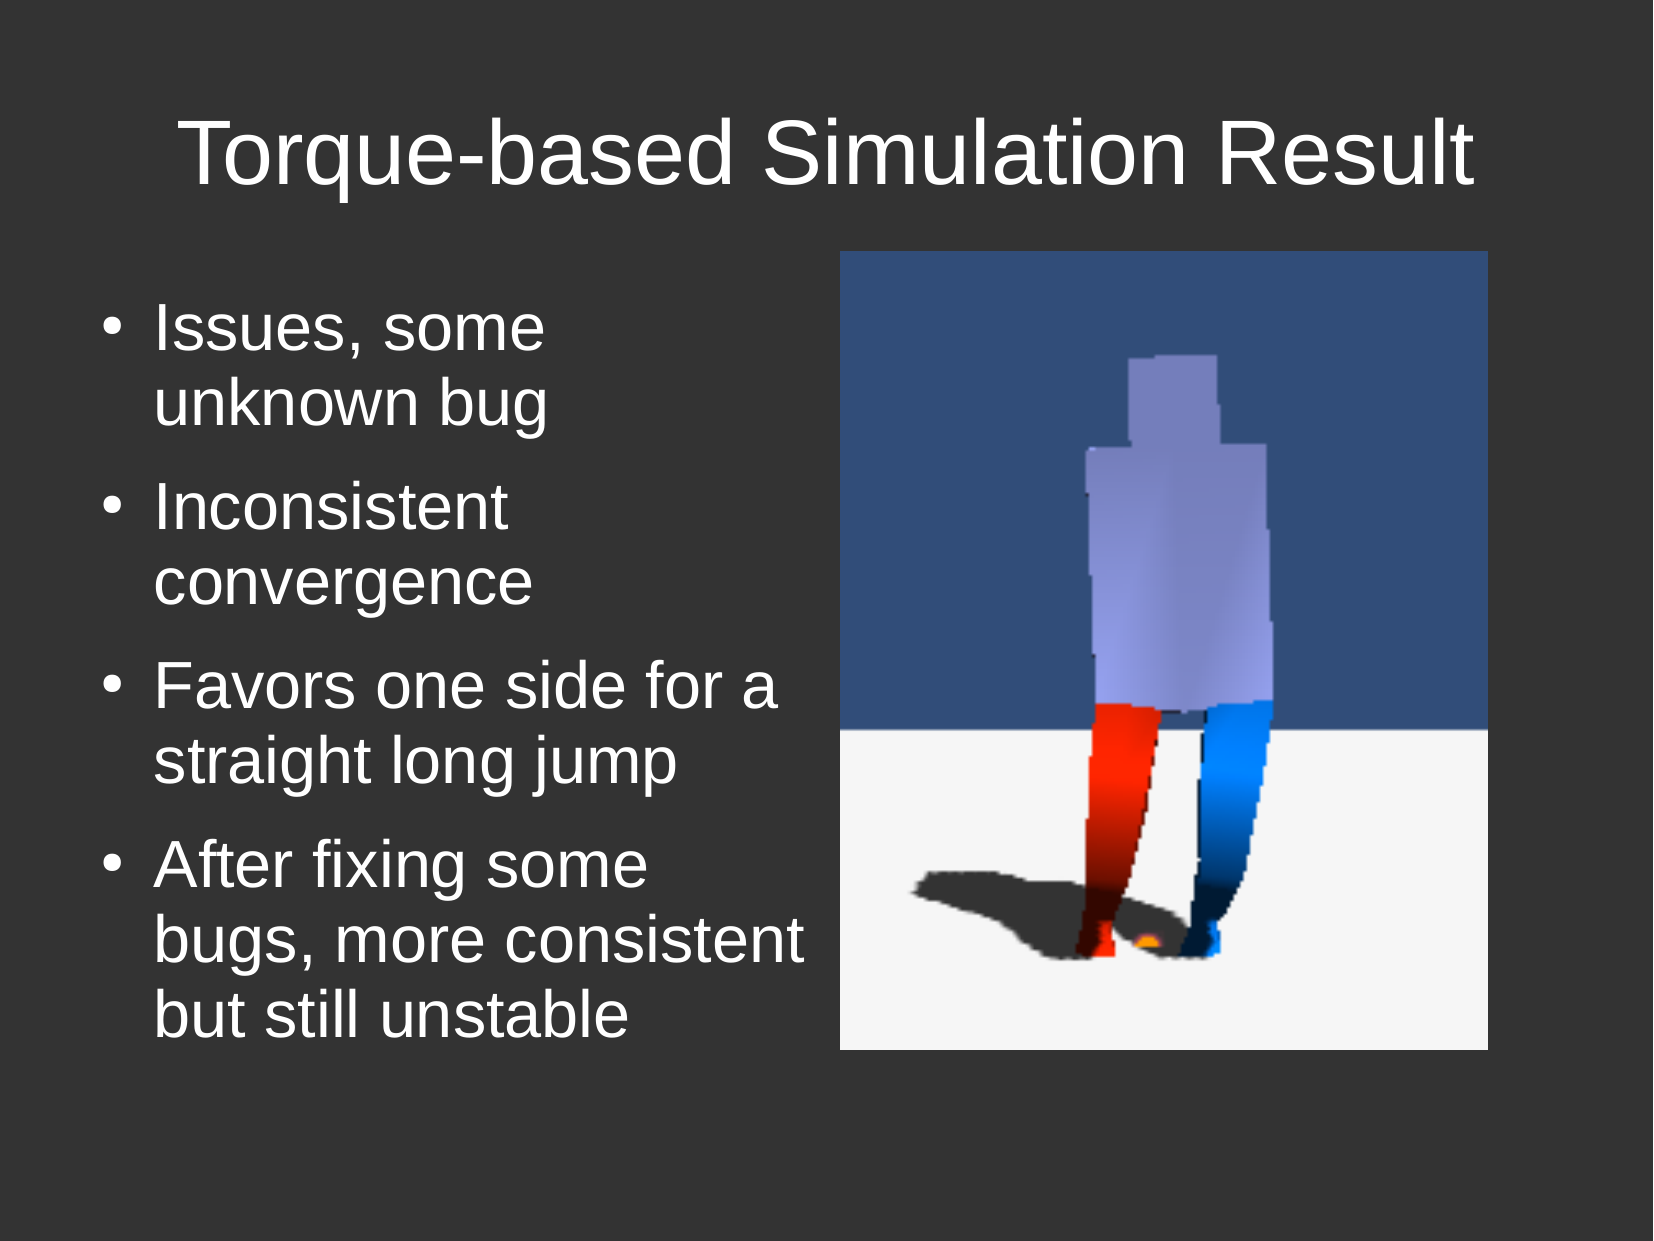

# Torque-based Simulation Result
Issues, some unknown bug
Inconsistent convergence
Favors one side for a straight long jump
After fixing some bugs, more consistent but still unstable